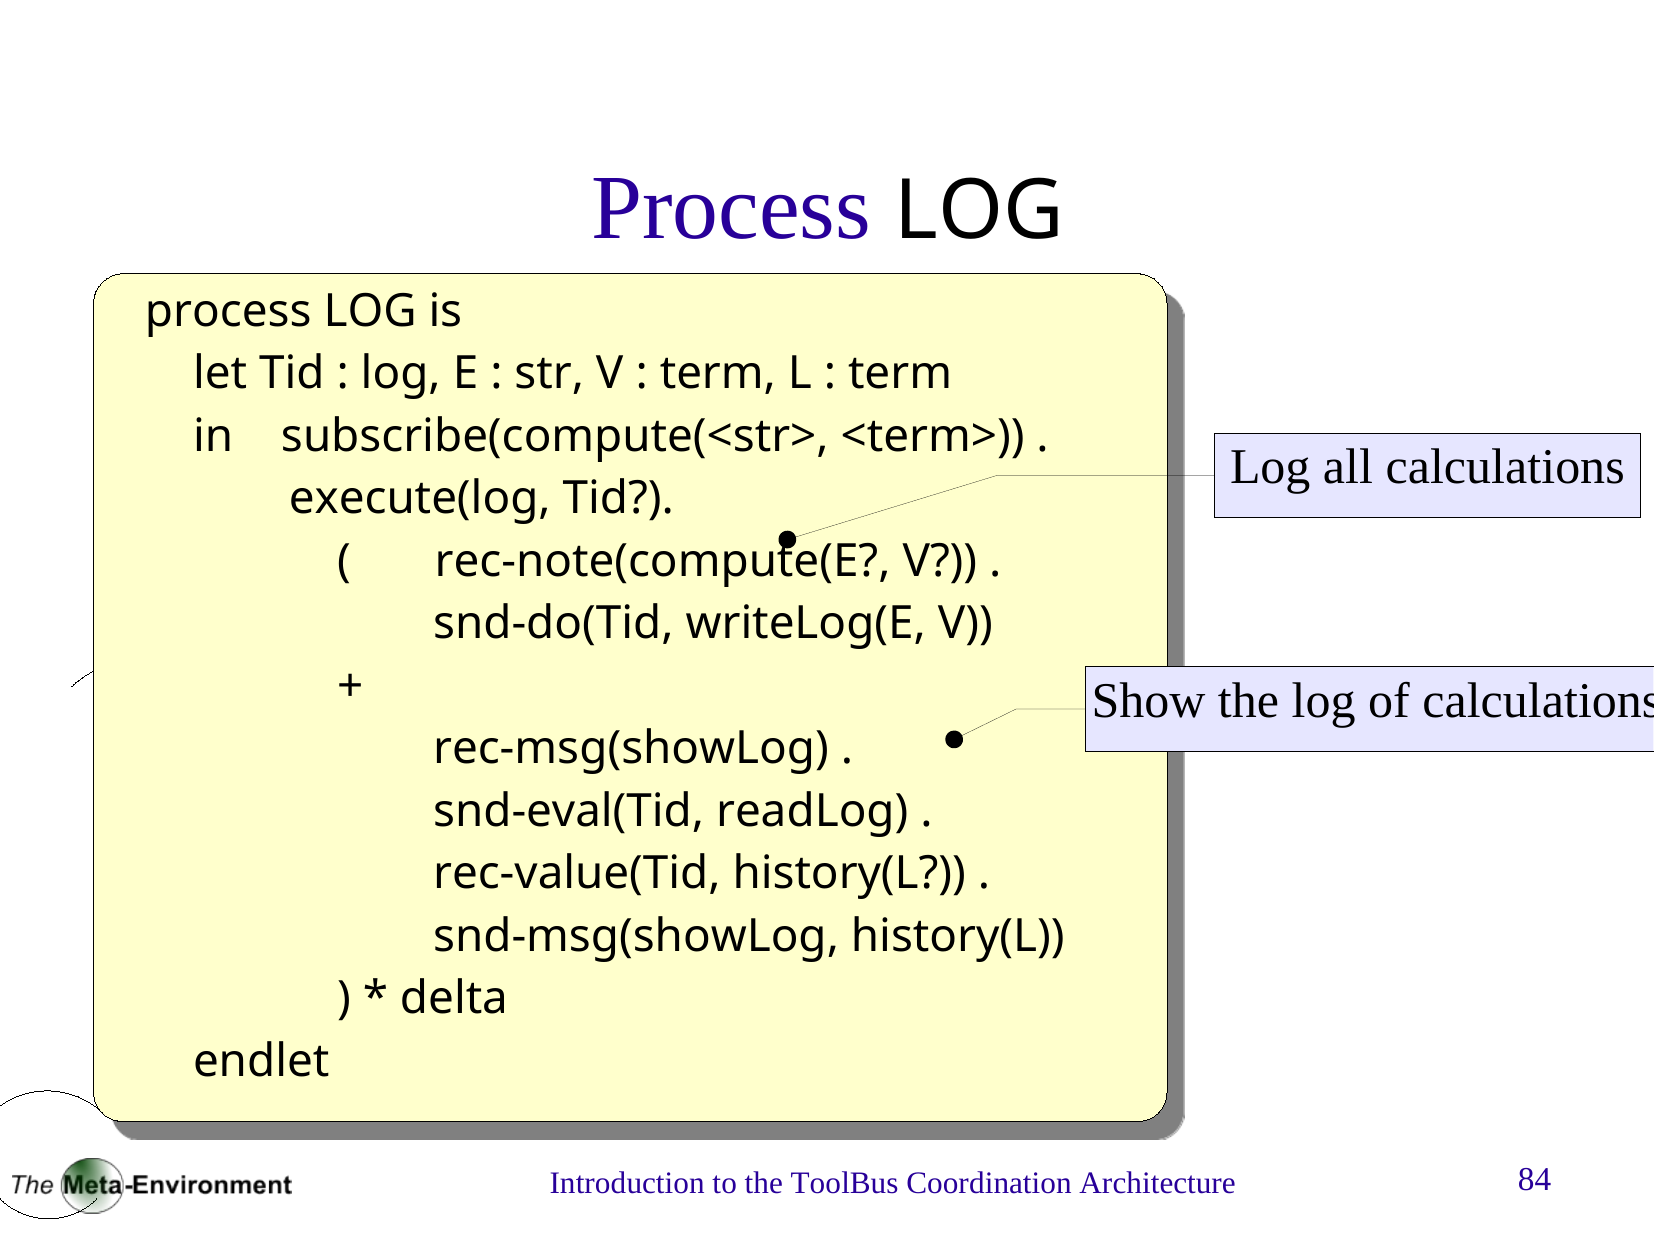

# Process LOG
process LOG is
 let Tid : log, E : str, V : term, L : term
 in subscribe(compute(<str>, <term>)) .
 execute(log, Tid?).
 ( rec-note(compute(E?, V?)) .
 snd-do(Tid, writeLog(E, V))
 +
 rec-msg(showLog) .
 snd-eval(Tid, readLog) .
 rec-value(Tid, history(L?)) .
 snd-msg(showLog, history(L))
 ) * delta
 endlet